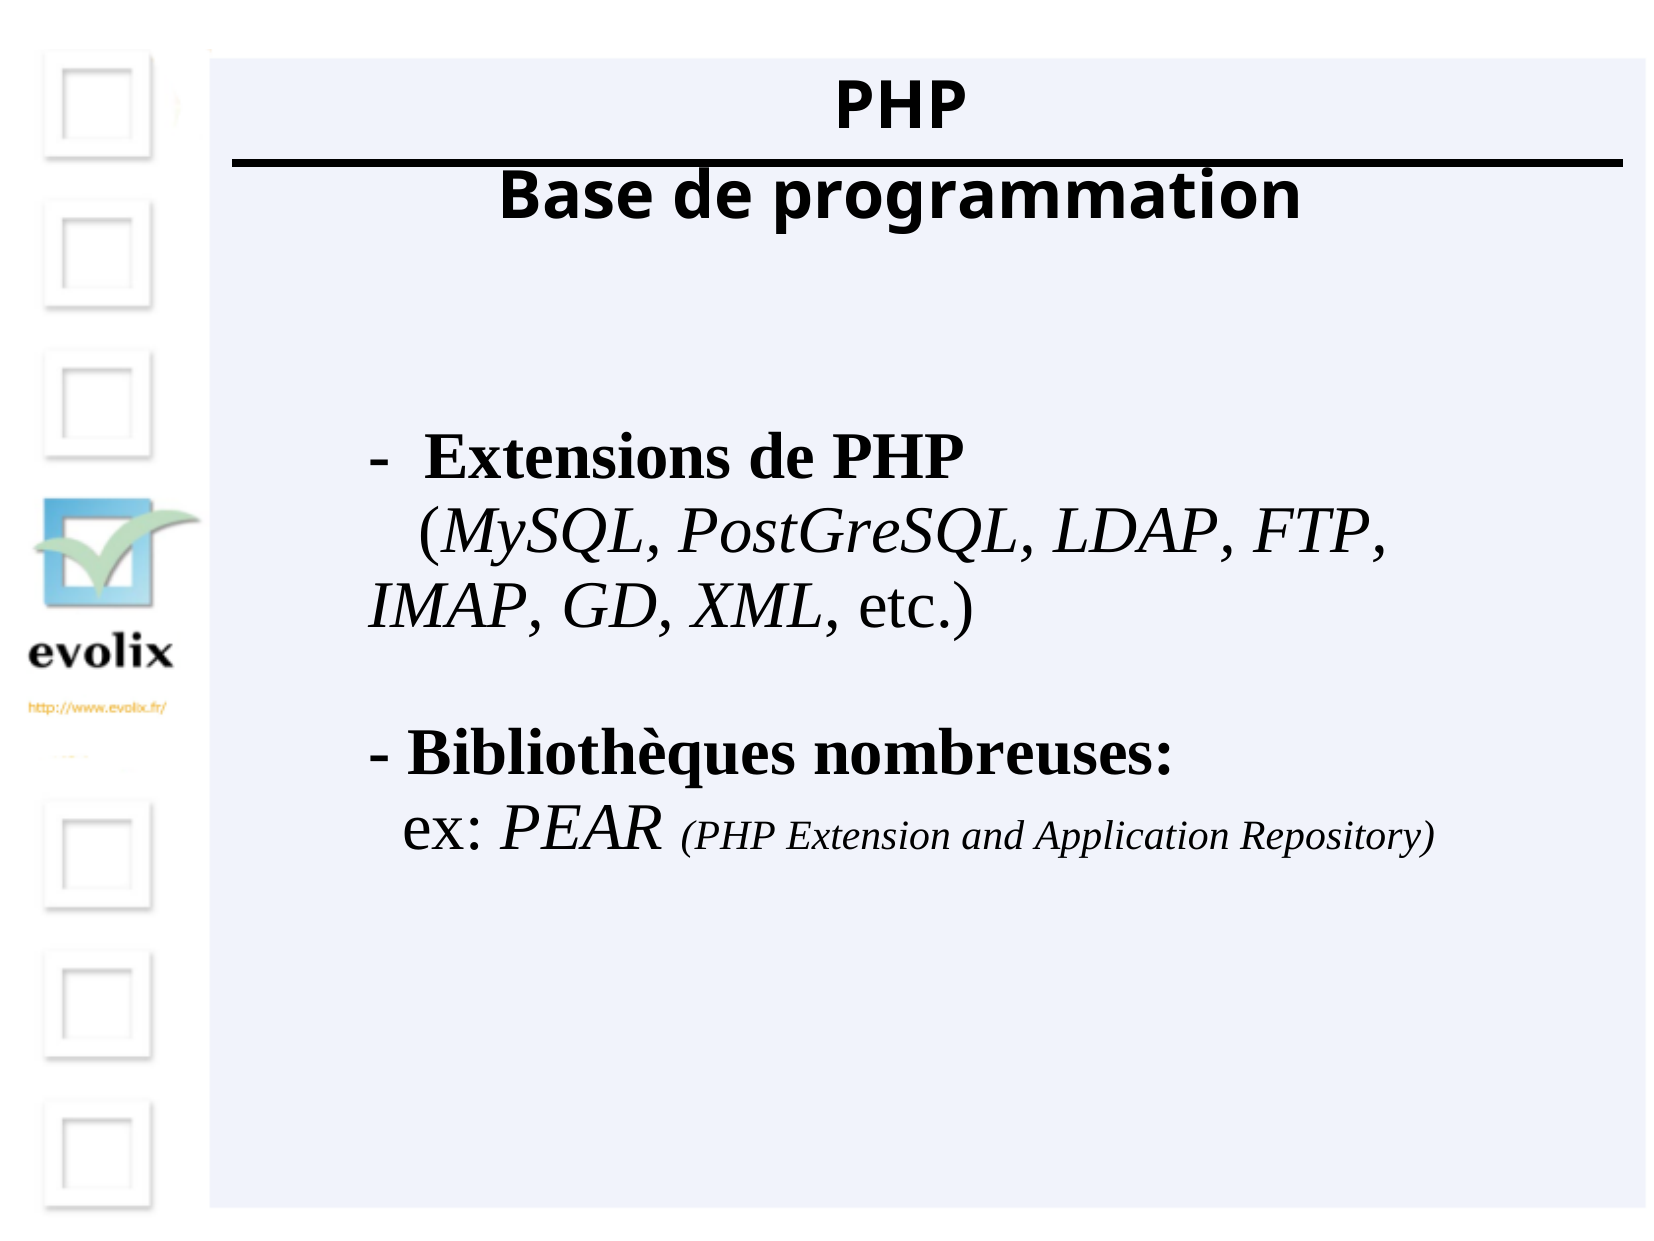

# PHP Base de programmation
- Extensions de PHP
 (MySQL, PostGreSQL, LDAP, FTP, IMAP, GD, XML, etc.)
- Bibliothèques nombreuses:
 ex: PEAR (PHP Extension and Application Repository)